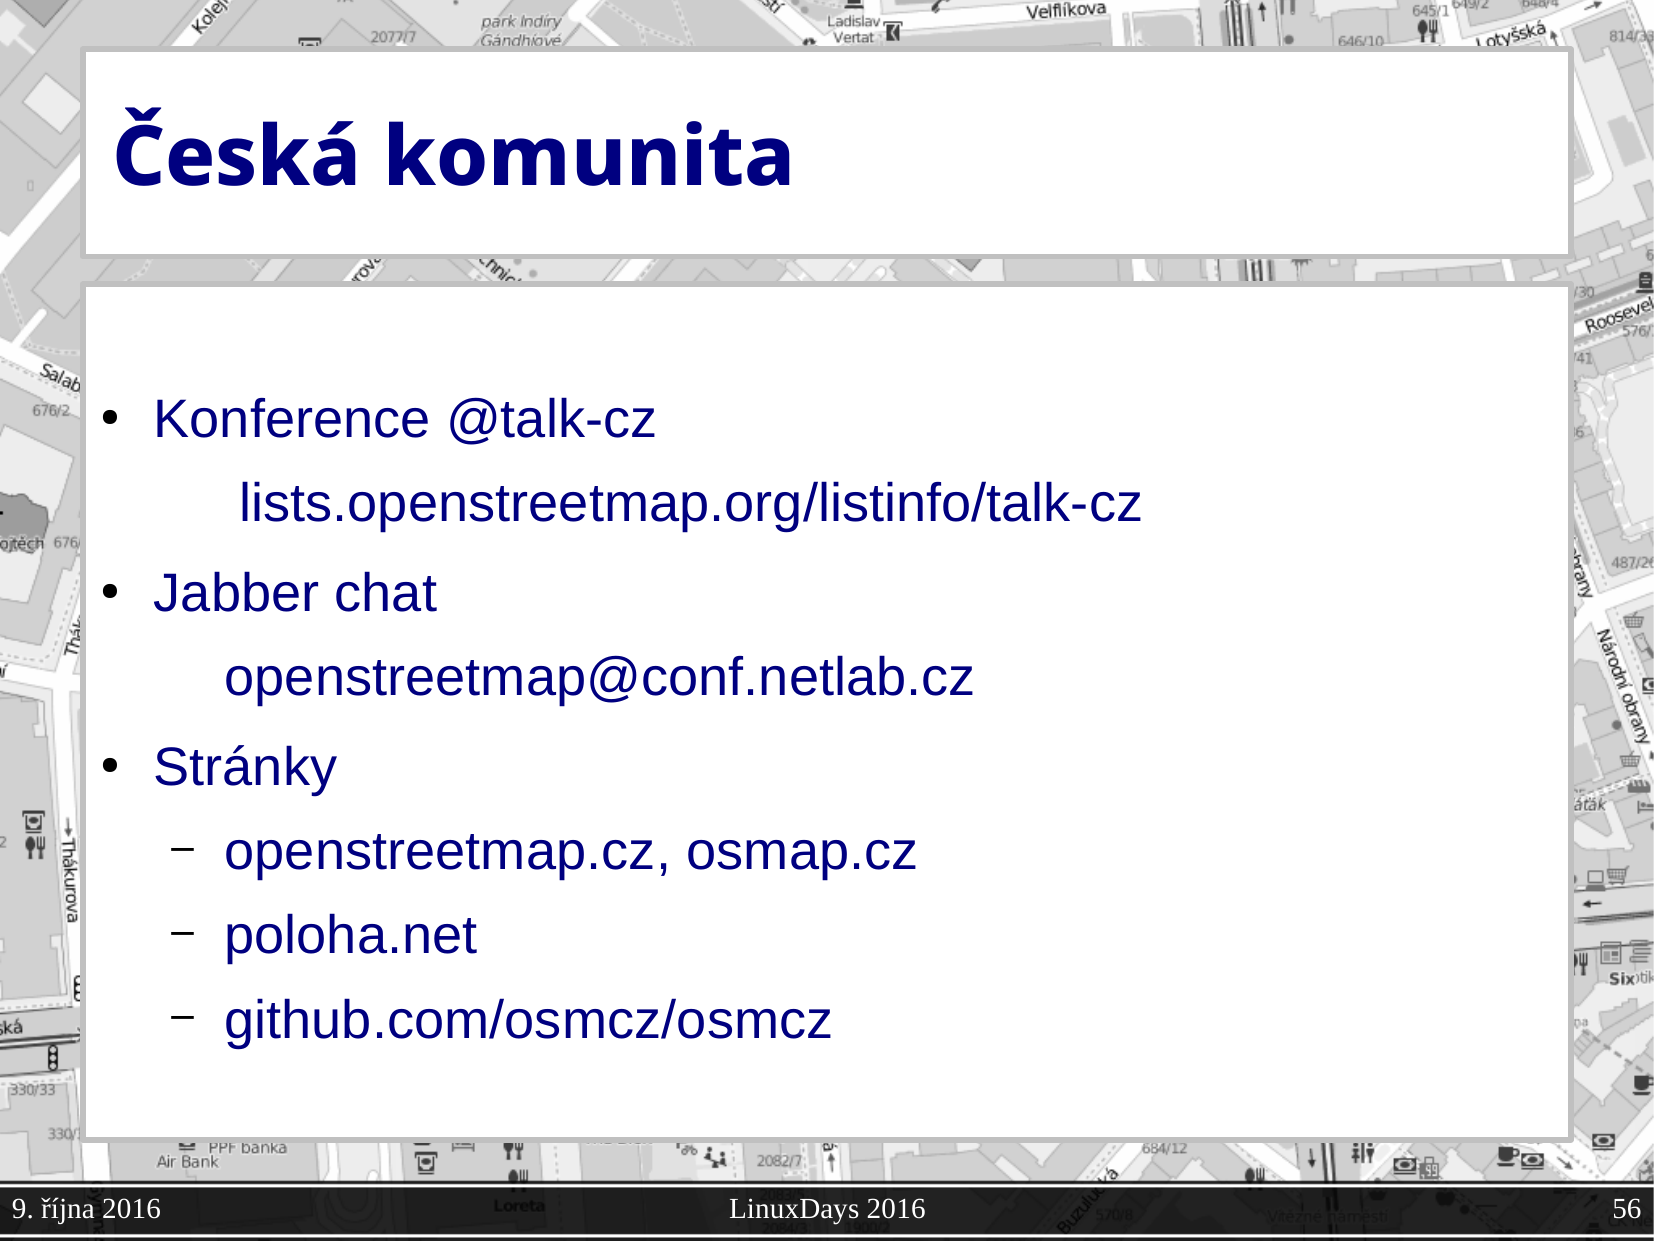

# Česká komunita
Konference @talk-cz
 lists.openstreetmap.org/listinfo/talk-cz
Jabber chat
openstreetmap@conf.netlab.cz
Stránky
openstreetmap.cz, osmap.cz
poloha.net
github.com/osmcz/osmcz
18. listopadu 2015
Marián Kyral - GISday 2015, Praha
56